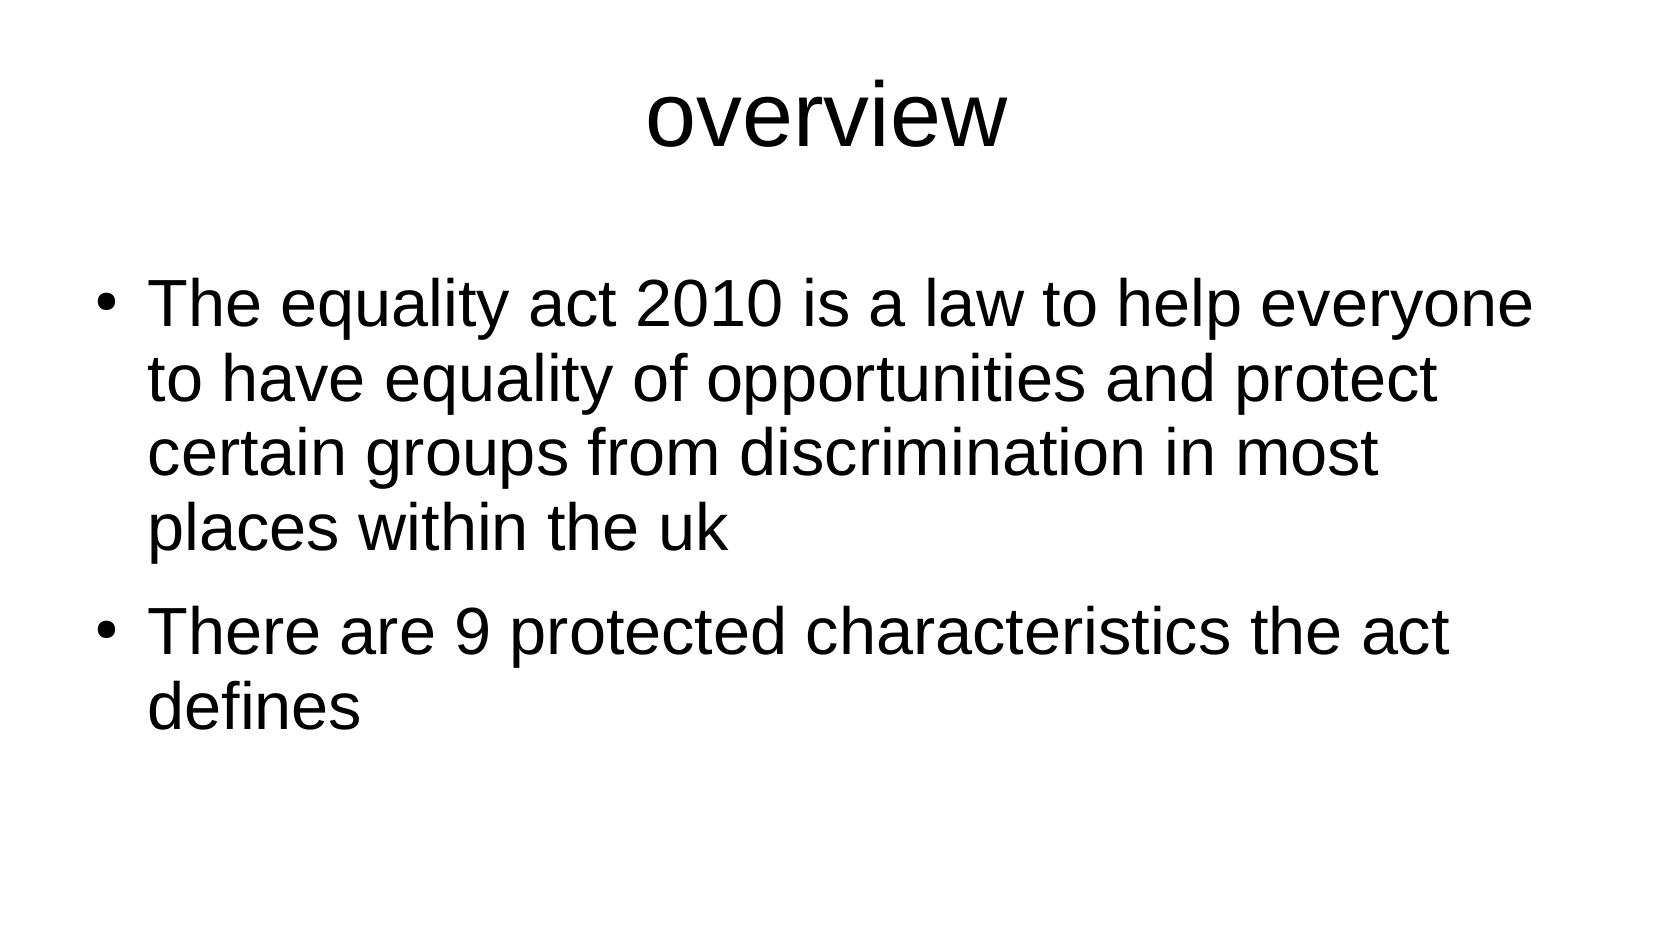

# overview
The equality act 2010 is a law to help everyone to have equality of opportunities and protect certain groups from discrimination in most places within the uk
There are 9 protected characteristics the act defines